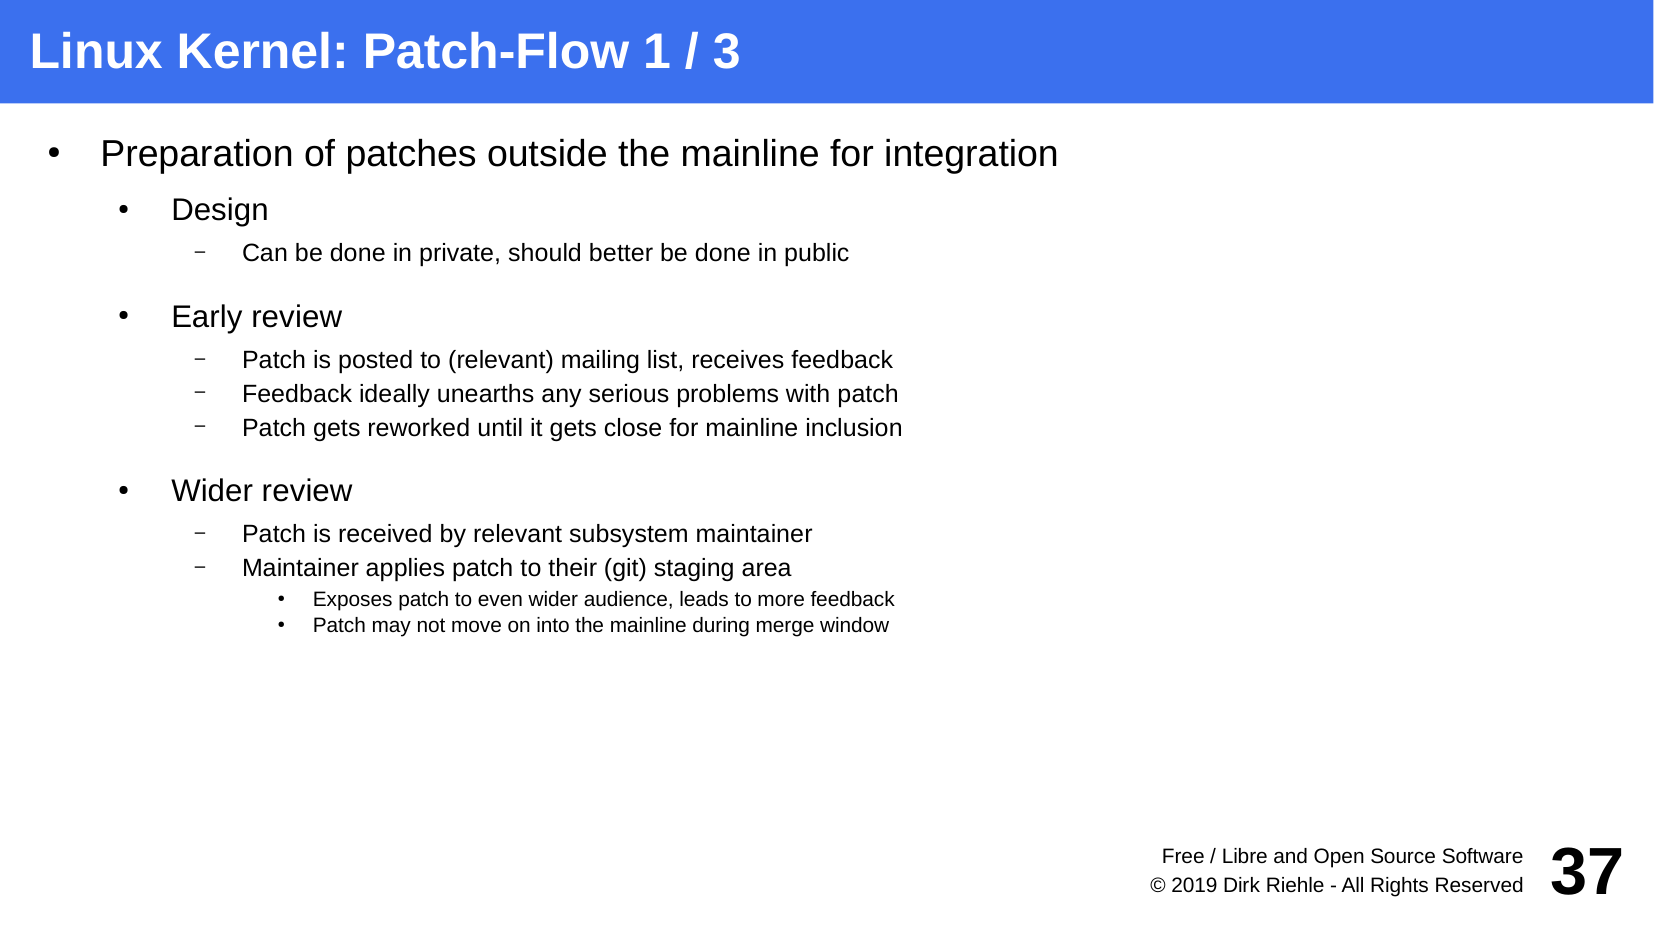

# Linux Kernel: Patch-Flow 1 / 3
Preparation of patches outside the mainline for integration
Design
Can be done in private, should better be done in public
Early review
Patch is posted to (relevant) mailing list, receives feedback
Feedback ideally unearths any serious problems with patch
Patch gets reworked until it gets close for mainline inclusion
Wider review
Patch is received by relevant subsystem maintainer
Maintainer applies patch to their (git) staging area
Exposes patch to even wider audience, leads to more feedback
Patch may not move on into the mainline during merge window
Free / Libre and Open Source Software
37
© 2019 Dirk Riehle - All Rights Reserved